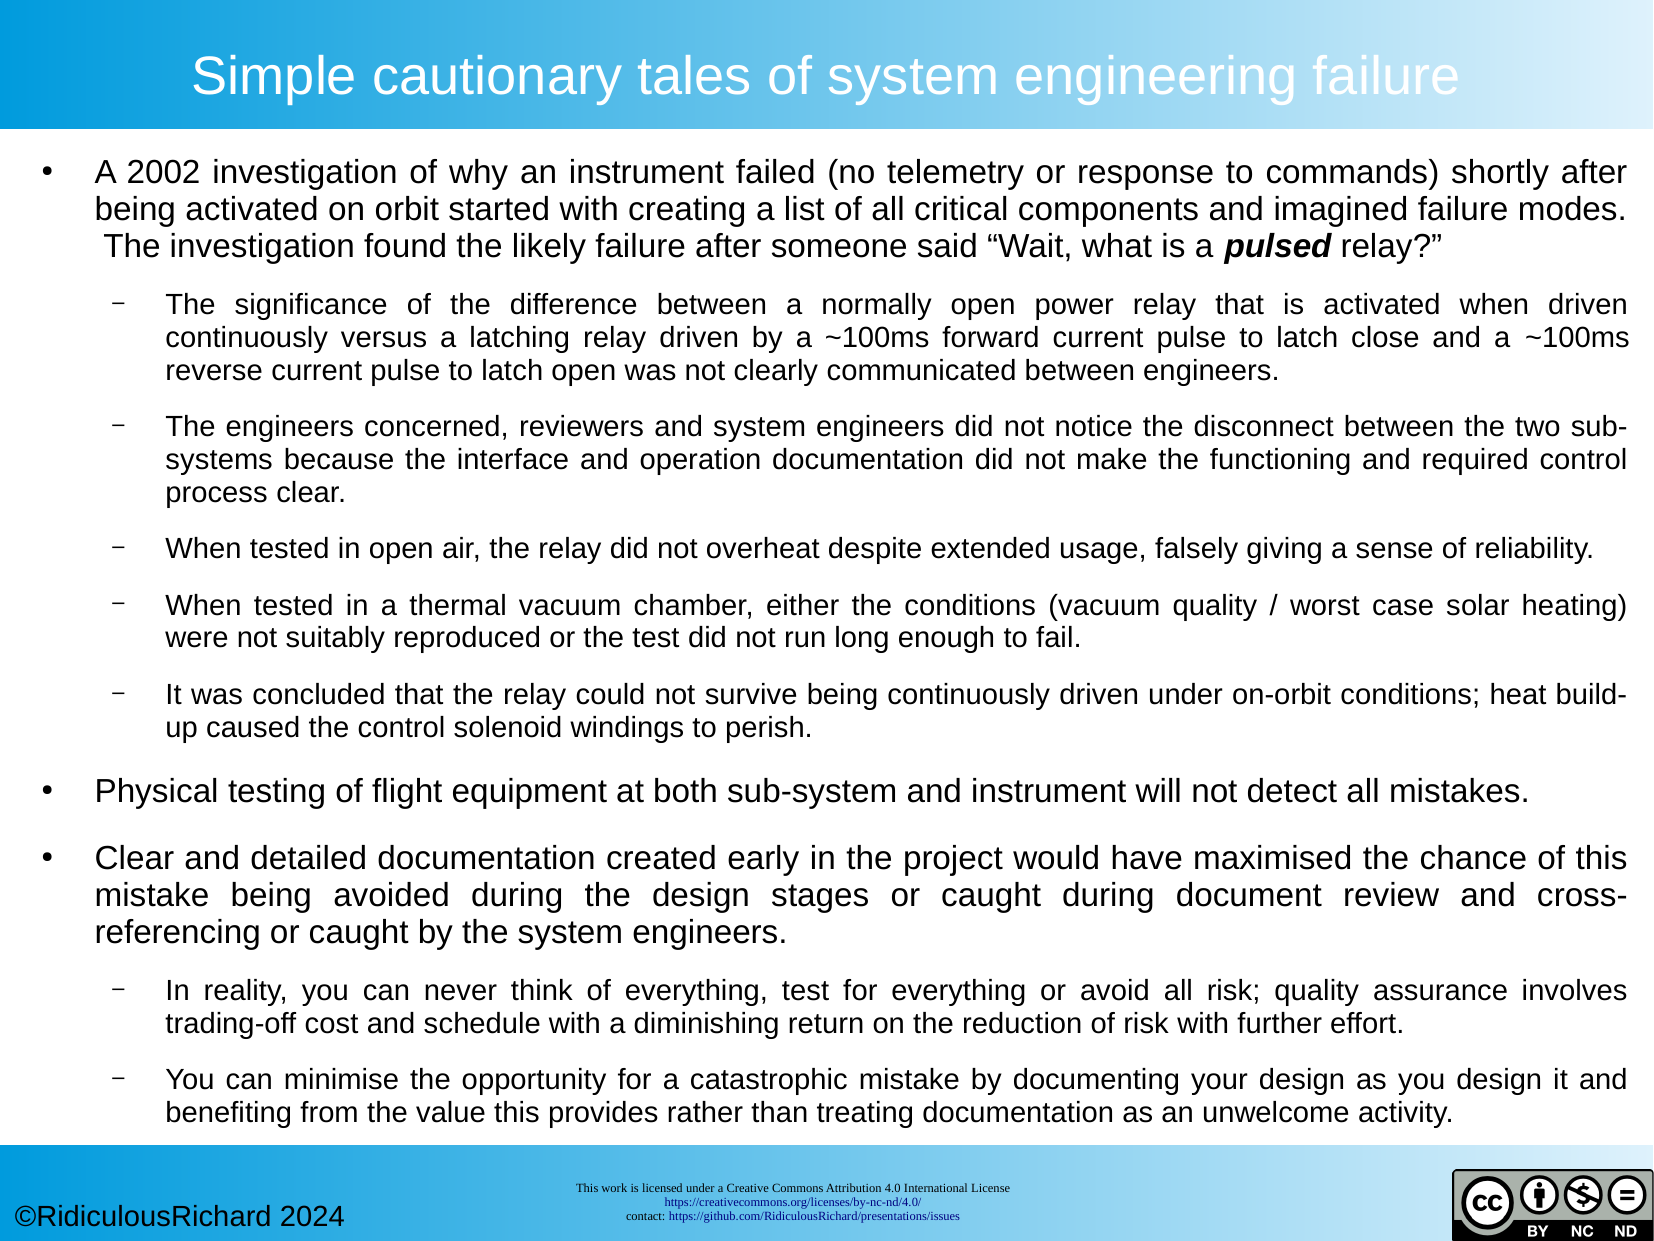

# Simple cautionary tales of system engineering failure
A 2002 investigation of why an instrument failed (no telemetry or response to commands) shortly after being activated on orbit started with creating a list of all critical components and imagined failure modes. The investigation found the likely failure after someone said “Wait, what is a pulsed relay?”
The significance of the difference between a normally open power relay that is activated when driven continuously versus a latching relay driven by a ~100ms forward current pulse to latch close and a ~100ms reverse current pulse to latch open was not clearly communicated between engineers.
The engineers concerned, reviewers and system engineers did not notice the disconnect between the two sub-systems because the interface and operation documentation did not make the functioning and required control process clear.
When tested in open air, the relay did not overheat despite extended usage, falsely giving a sense of reliability.
When tested in a thermal vacuum chamber, either the conditions (vacuum quality / worst case solar heating) were not suitably reproduced or the test did not run long enough to fail.
It was concluded that the relay could not survive being continuously driven under on-orbit conditions; heat build-up caused the control solenoid windings to perish.
Physical testing of flight equipment at both sub-system and instrument will not detect all mistakes.
Clear and detailed documentation created early in the project would have maximised the chance of this mistake being avoided during the design stages or caught during document review and cross-referencing or caught by the system engineers.
In reality, you can never think of everything, test for everything or avoid all risk; quality assurance involves trading-off cost and schedule with a diminishing return on the reduction of risk with further effort.
You can minimise the opportunity for a catastrophic mistake by documenting your design as you design it and benefiting from the value this provides rather than treating documentation as an unwelcome activity.